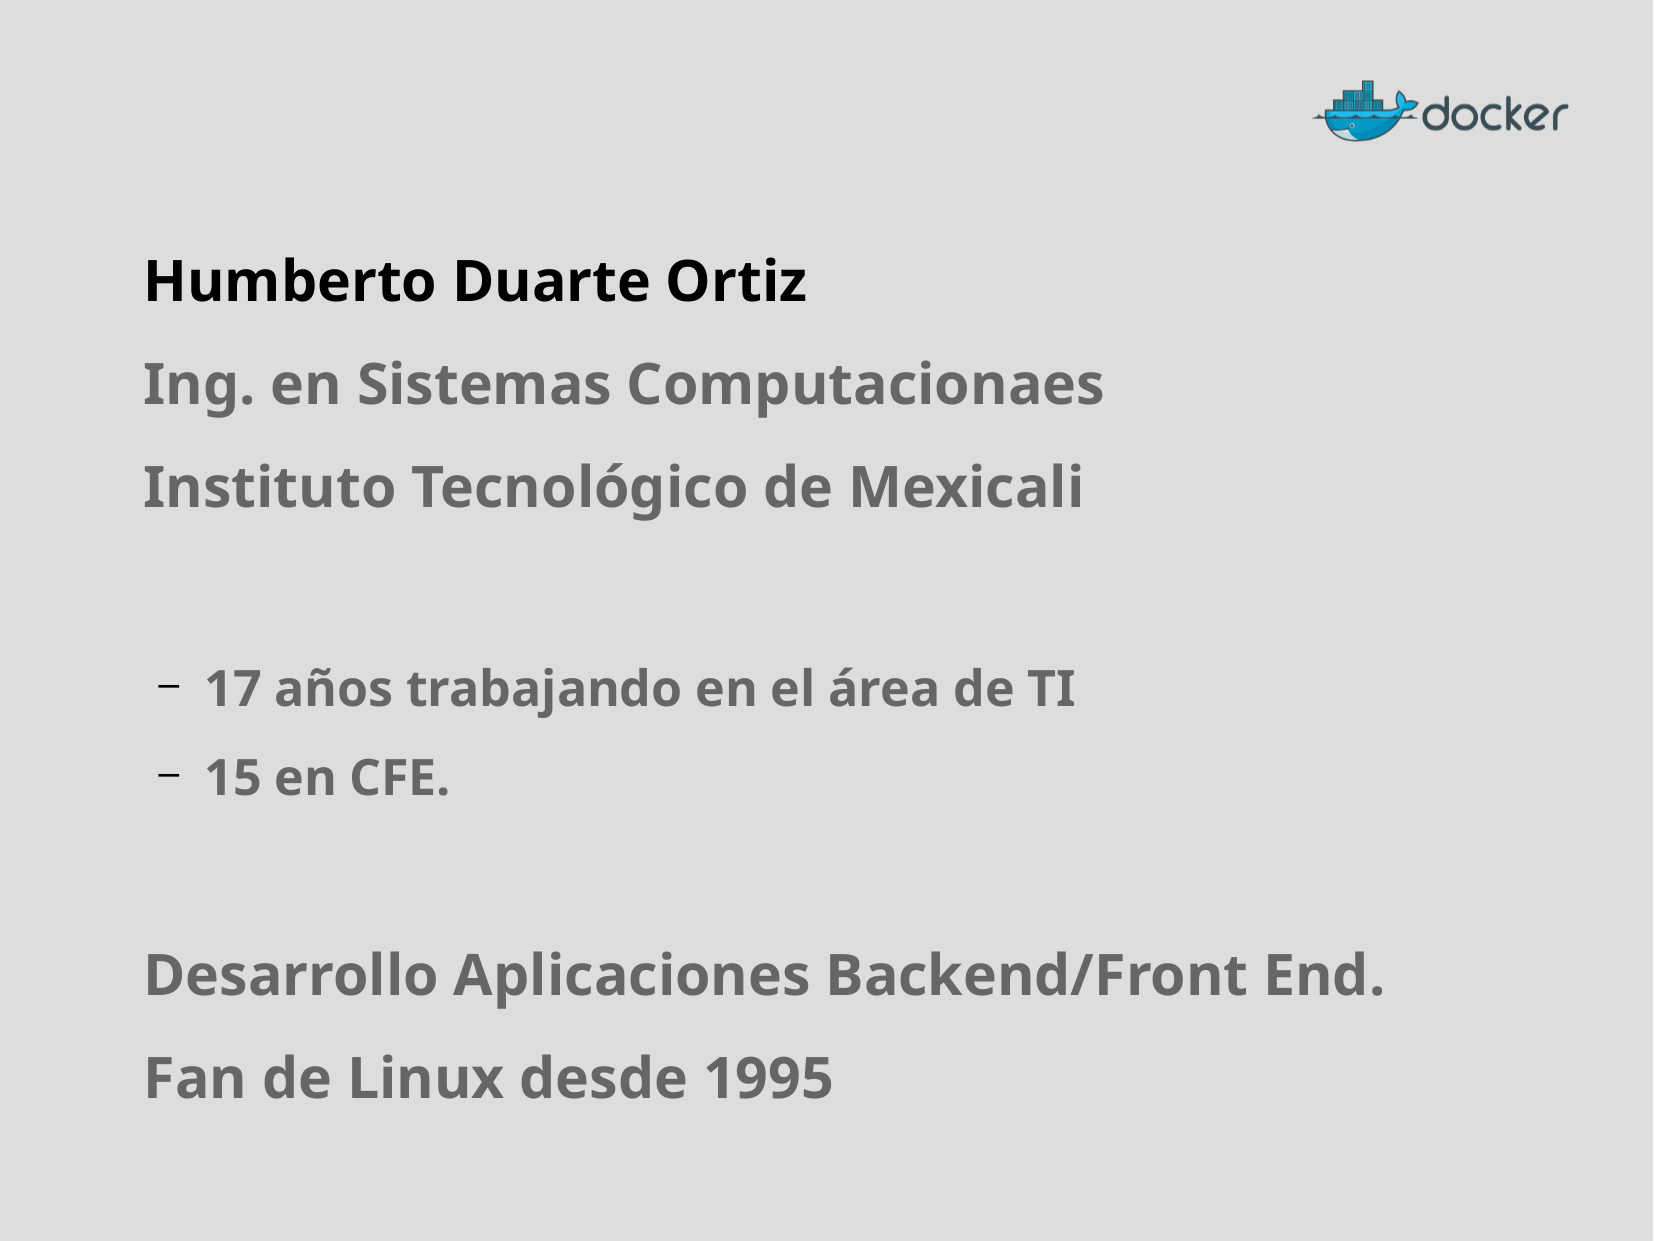

# Humberto Duarte Ortiz
Ing. en Sistemas Computacionaes
Instituto Tecnológico de Mexicali
17 años trabajando en el área de TI
15 en CFE.
Desarrollo Aplicaciones Backend/Front End.
Fan de Linux desde 1995